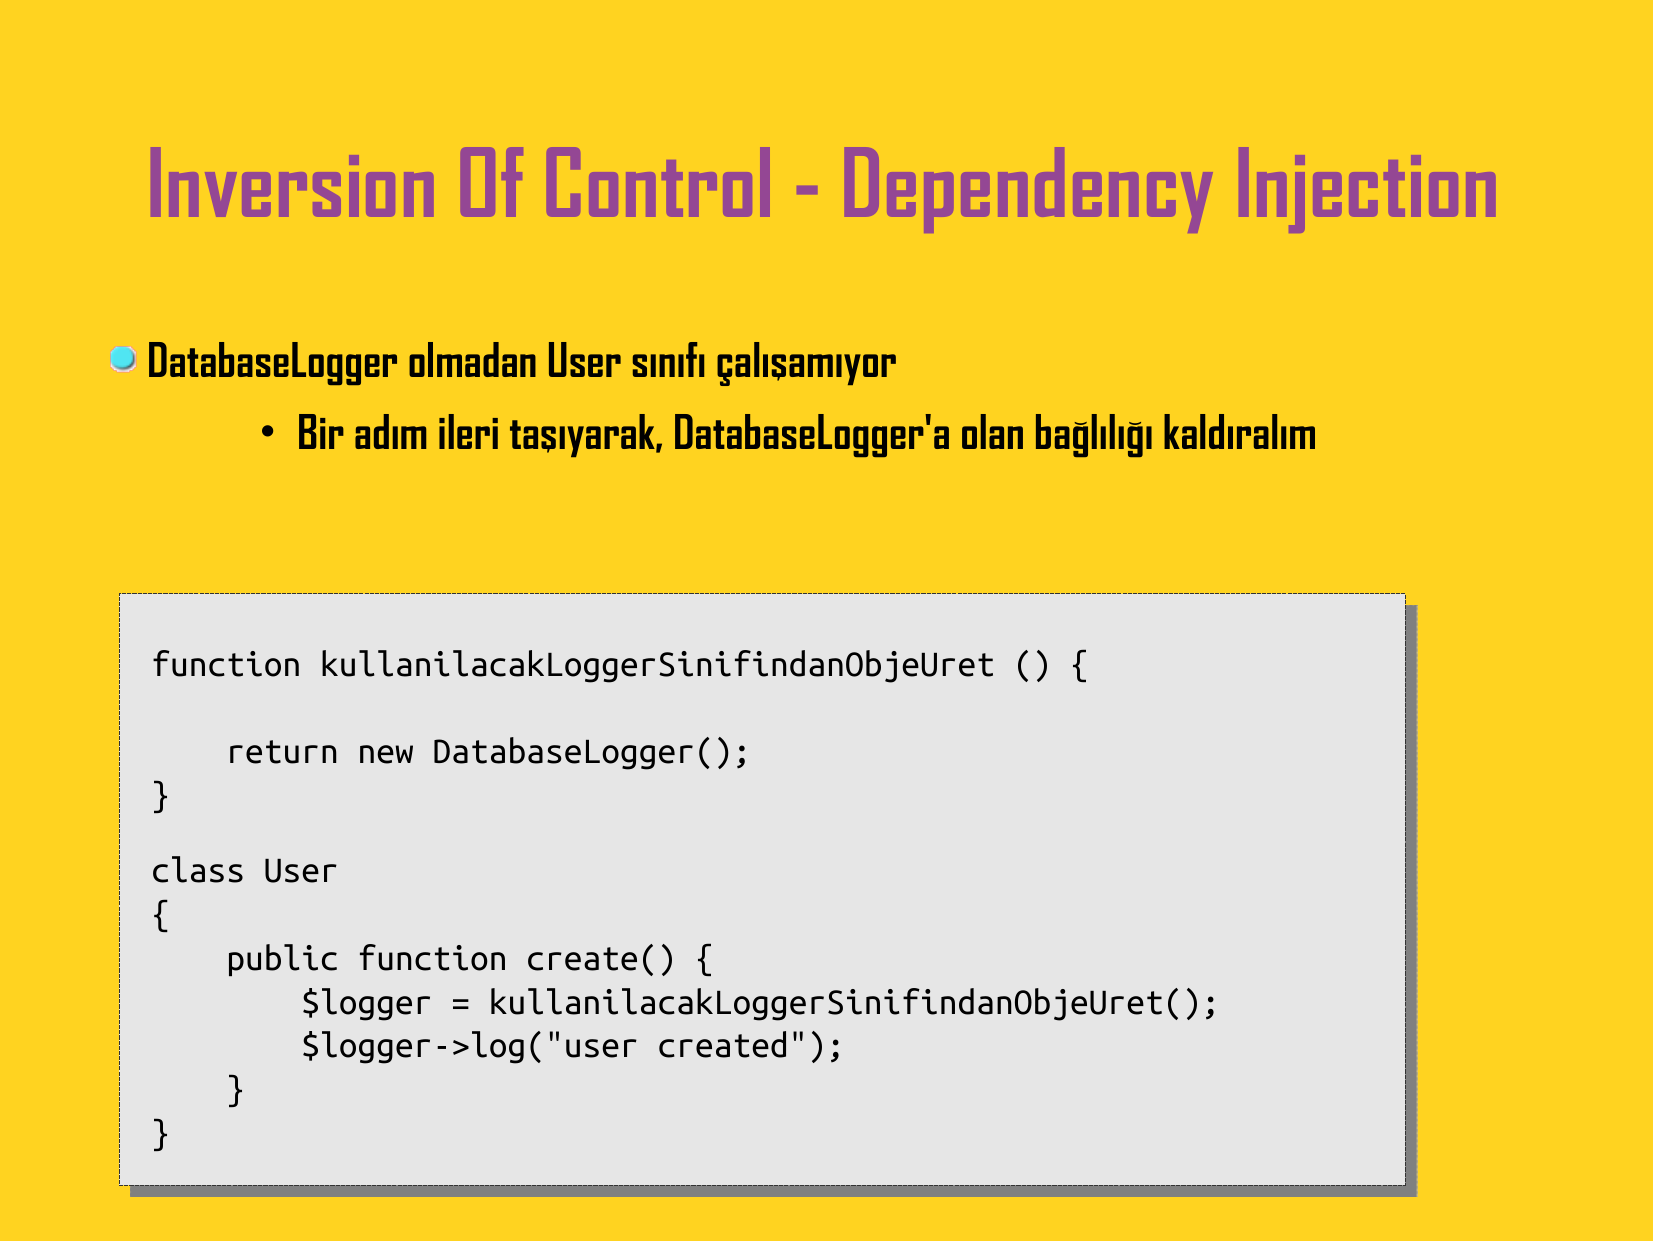

Inversion Of Control - Dependency Injection
 DatabaseLogger olmadan User sınıfı çalışamıyor
Bir adım ileri taşıyarak, DatabaseLogger'a olan bağlılığı kaldıralım
function kullanilacakLoggerSinifindanObjeUret () {
	return new DatabaseLogger();
}
class User
{
 public function create() {
		$logger = kullanilacakLoggerSinifindanObjeUret();
		$logger->log("user created");
	}
}